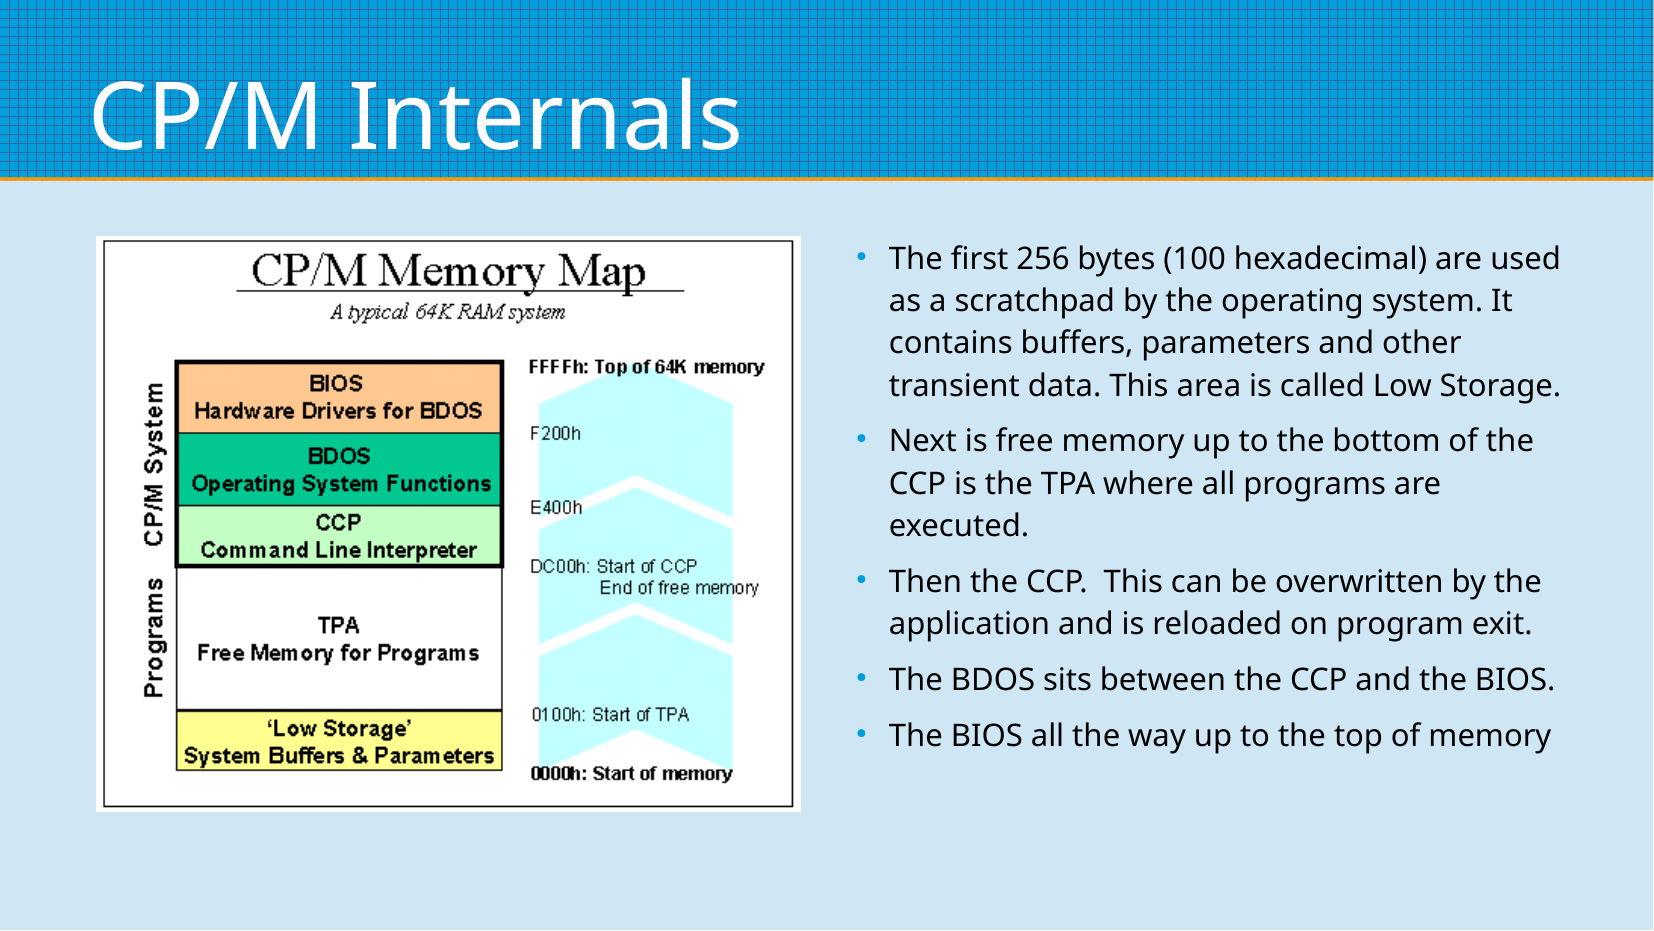

# CP/M Internals
The first 256 bytes (100 hexadecimal) are used as a scratchpad by the operating system. It contains buffers, parameters and other transient data. This area is called Low Storage.
Next is free memory up to the bottom of the CCP is the TPA where all programs are executed.
Then the CCP. This can be overwritten by the application and is reloaded on program exit.
The BDOS sits between the CCP and the BIOS.
The BIOS all the way up to the top of memory